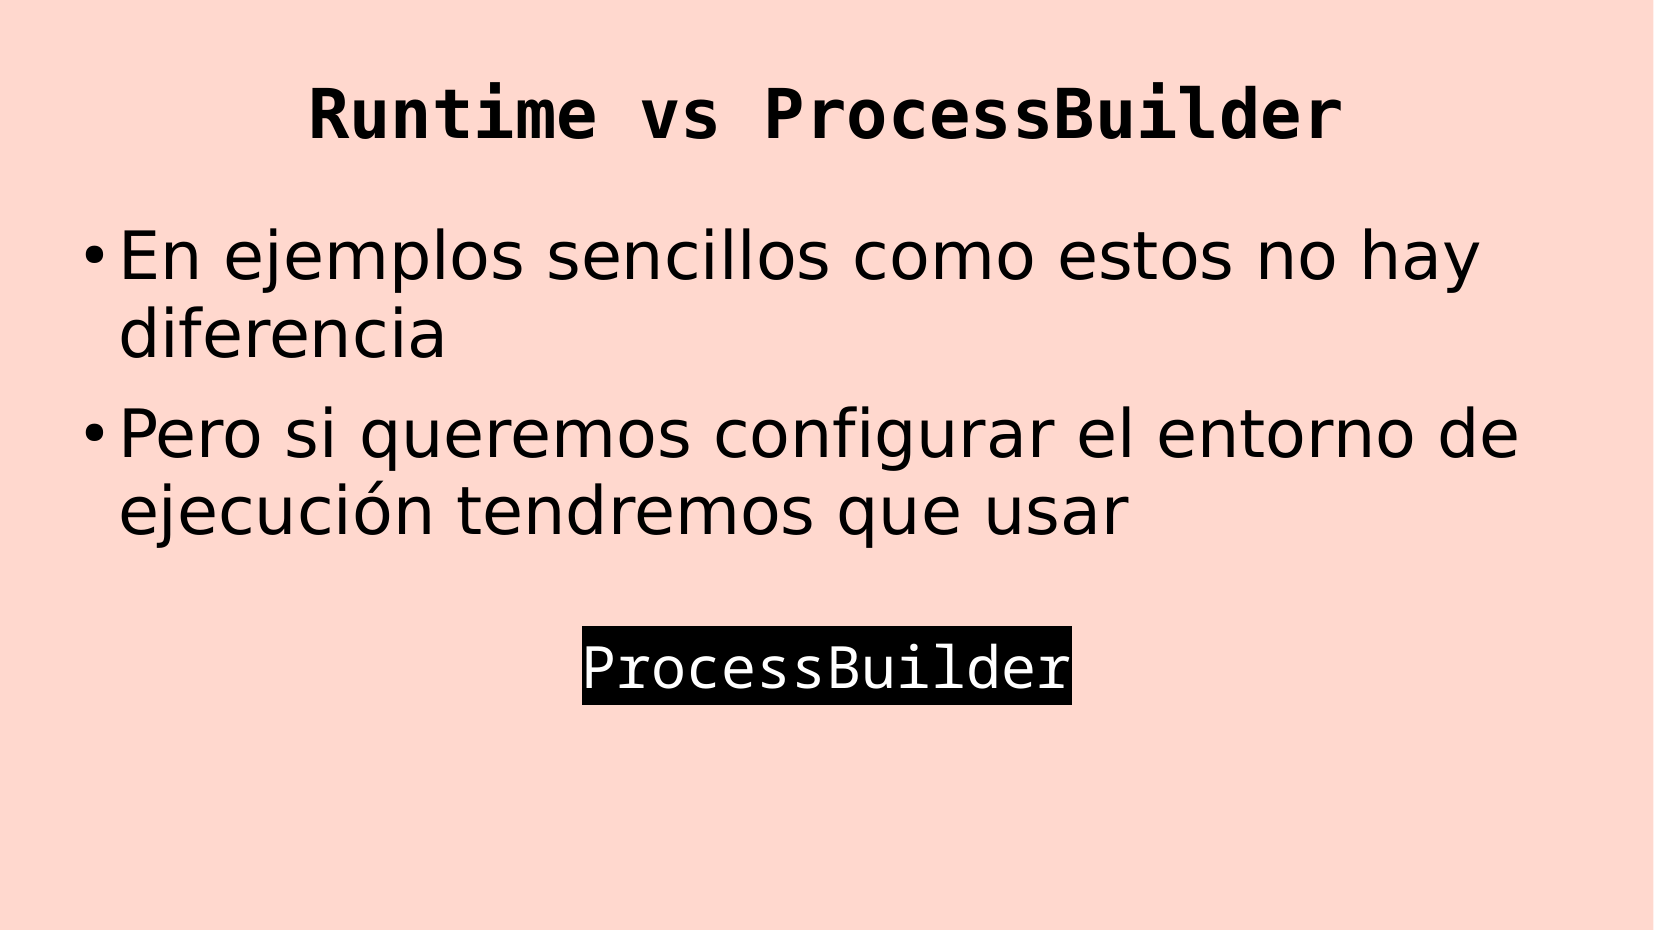

# Runtime vs ProcessBuilder
En ejemplos sencillos como estos no hay diferencia
Pero si queremos configurar el entorno de ejecución tendremos que usar
ProcessBuilder